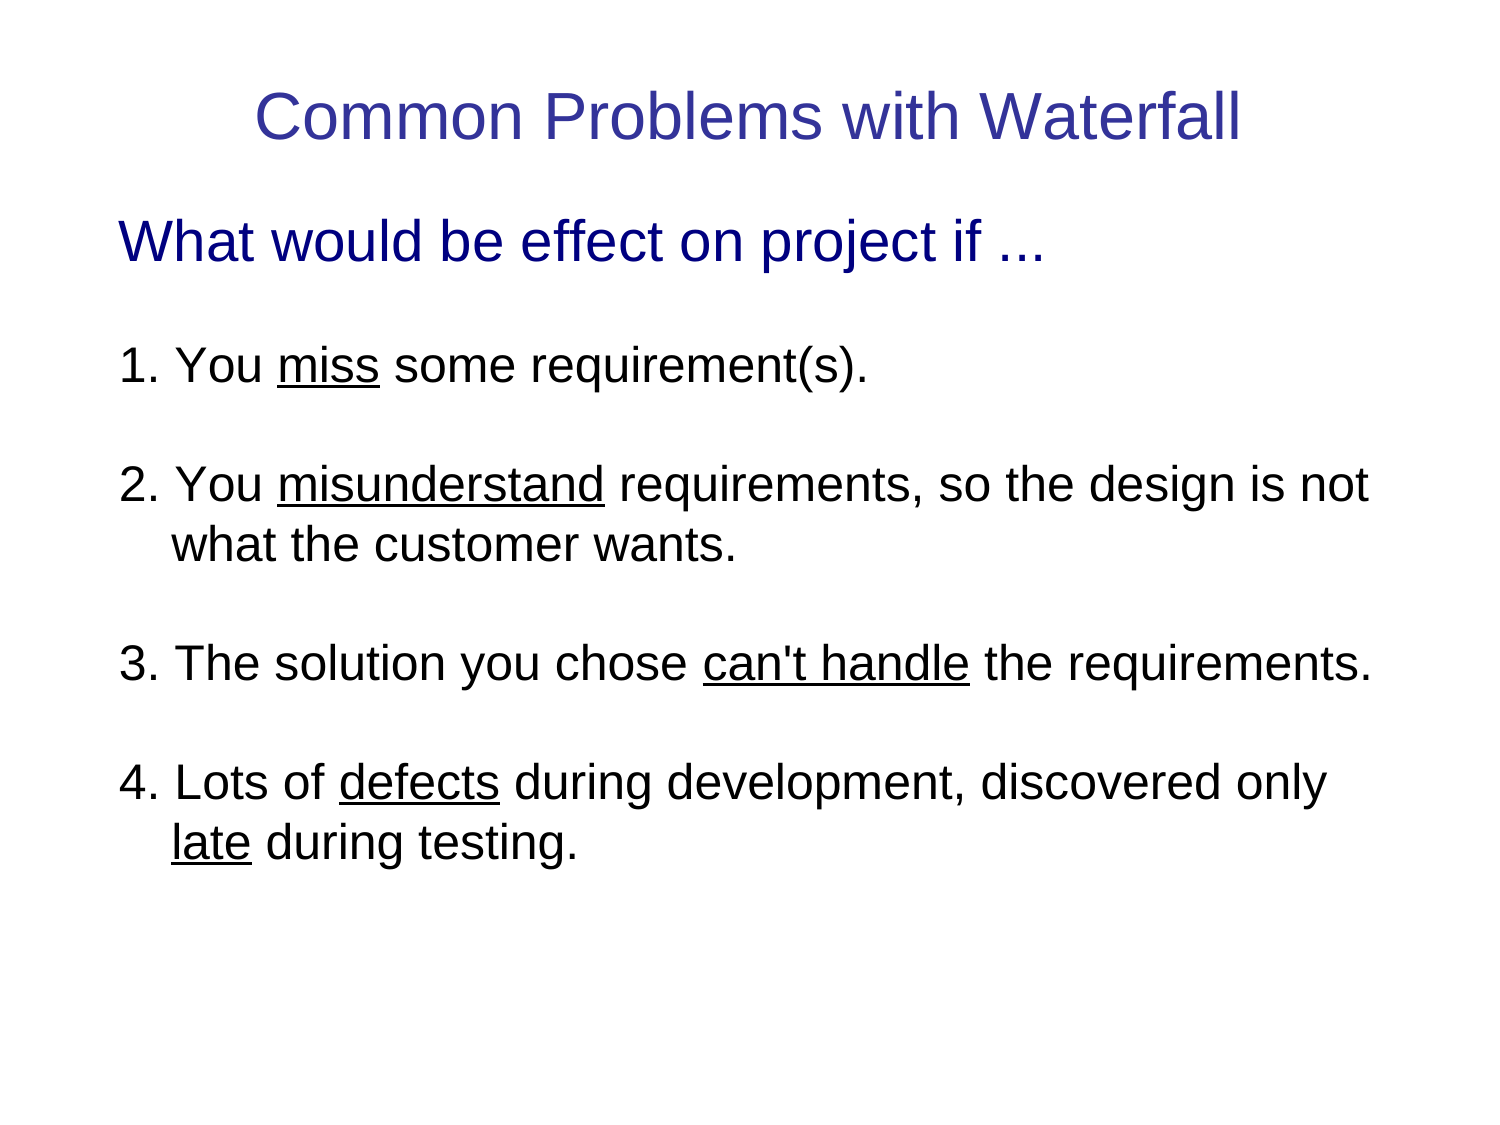

# Common Problems with Waterfall
What would be effect on project if ...
1. You miss some requirement(s).
2. You misunderstand requirements, so the design is not what the customer wants.
3. The solution you chose can't handle the requirements.
4. Lots of defects during development, discovered only late during testing.